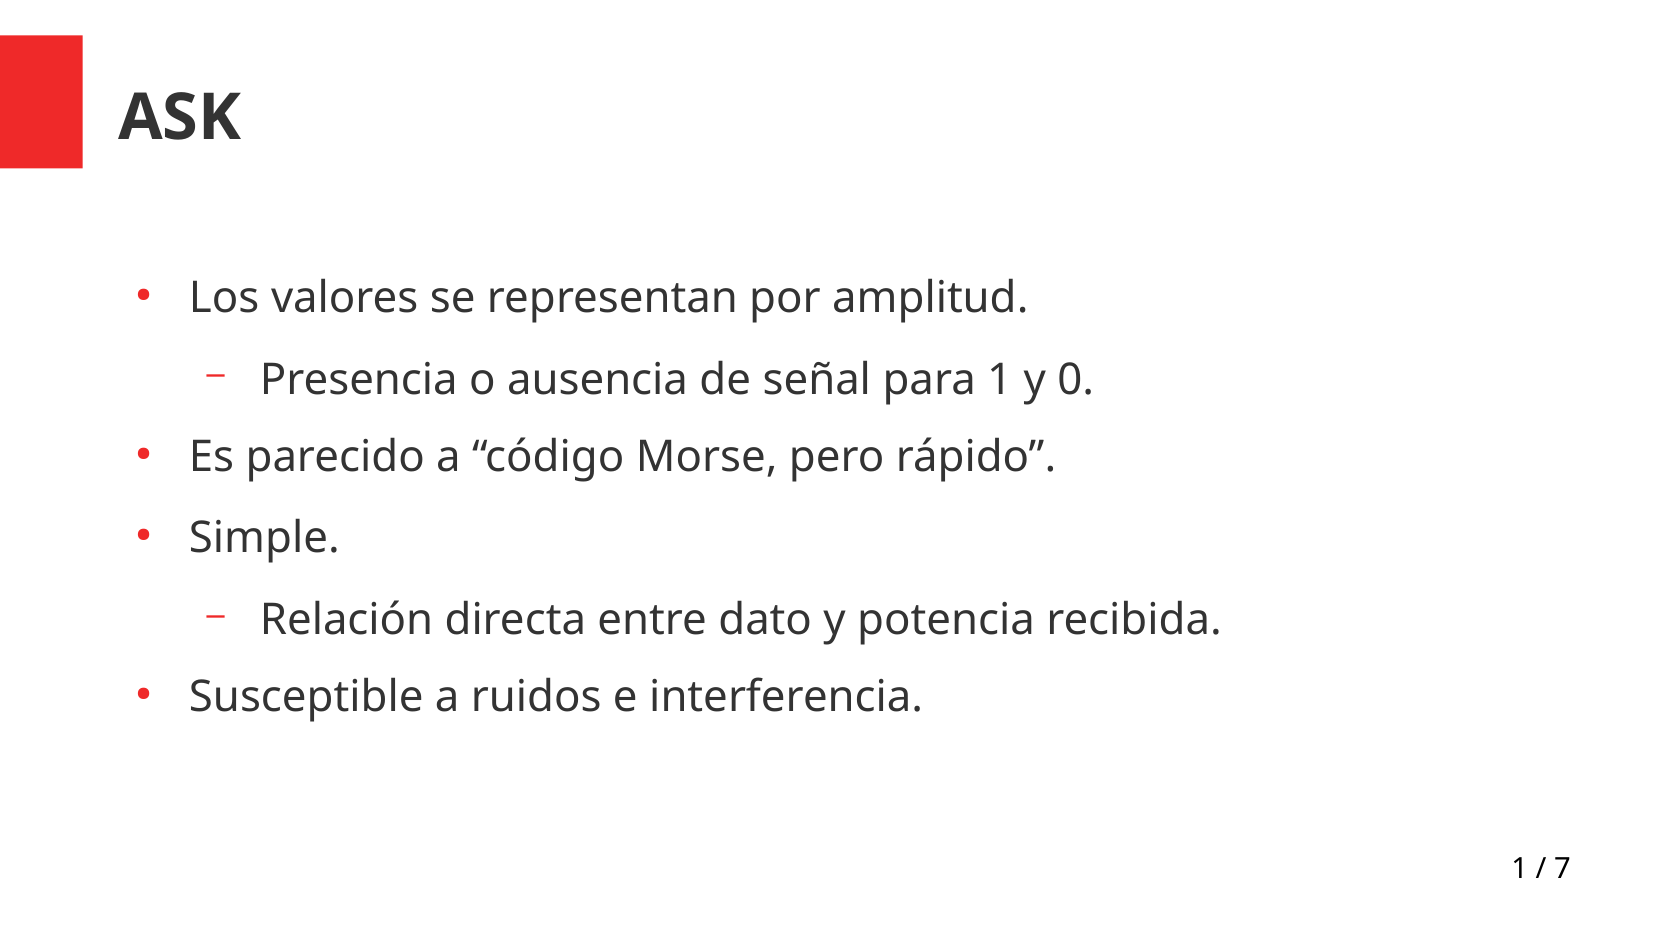

# ASK
Los valores se representan por amplitud.
Presencia o ausencia de señal para 1 y 0.
Es parecido a “código Morse, pero rápido”.
Simple.
Relación directa entre dato y potencia recibida.
Susceptible a ruidos e interferencia.
1